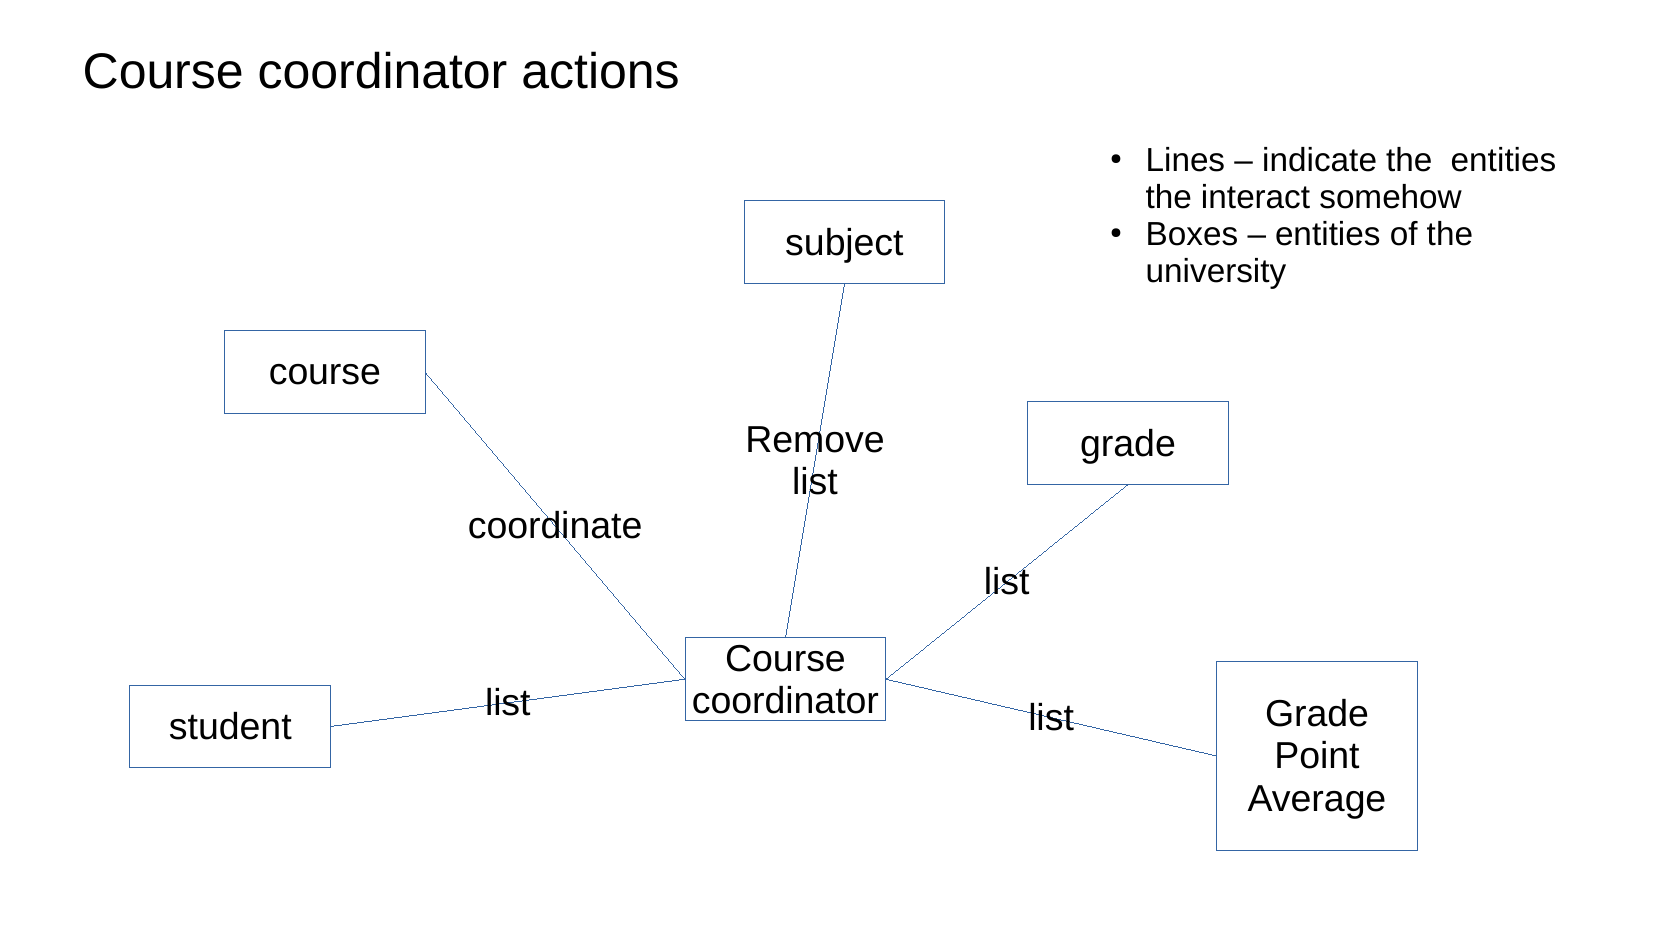

# Course coordinator actions
Lines – indicate the entities the interact somehow
Boxes – entities of the university
subject
course
grade
Course
coordinator
Grade
Point
Average
student